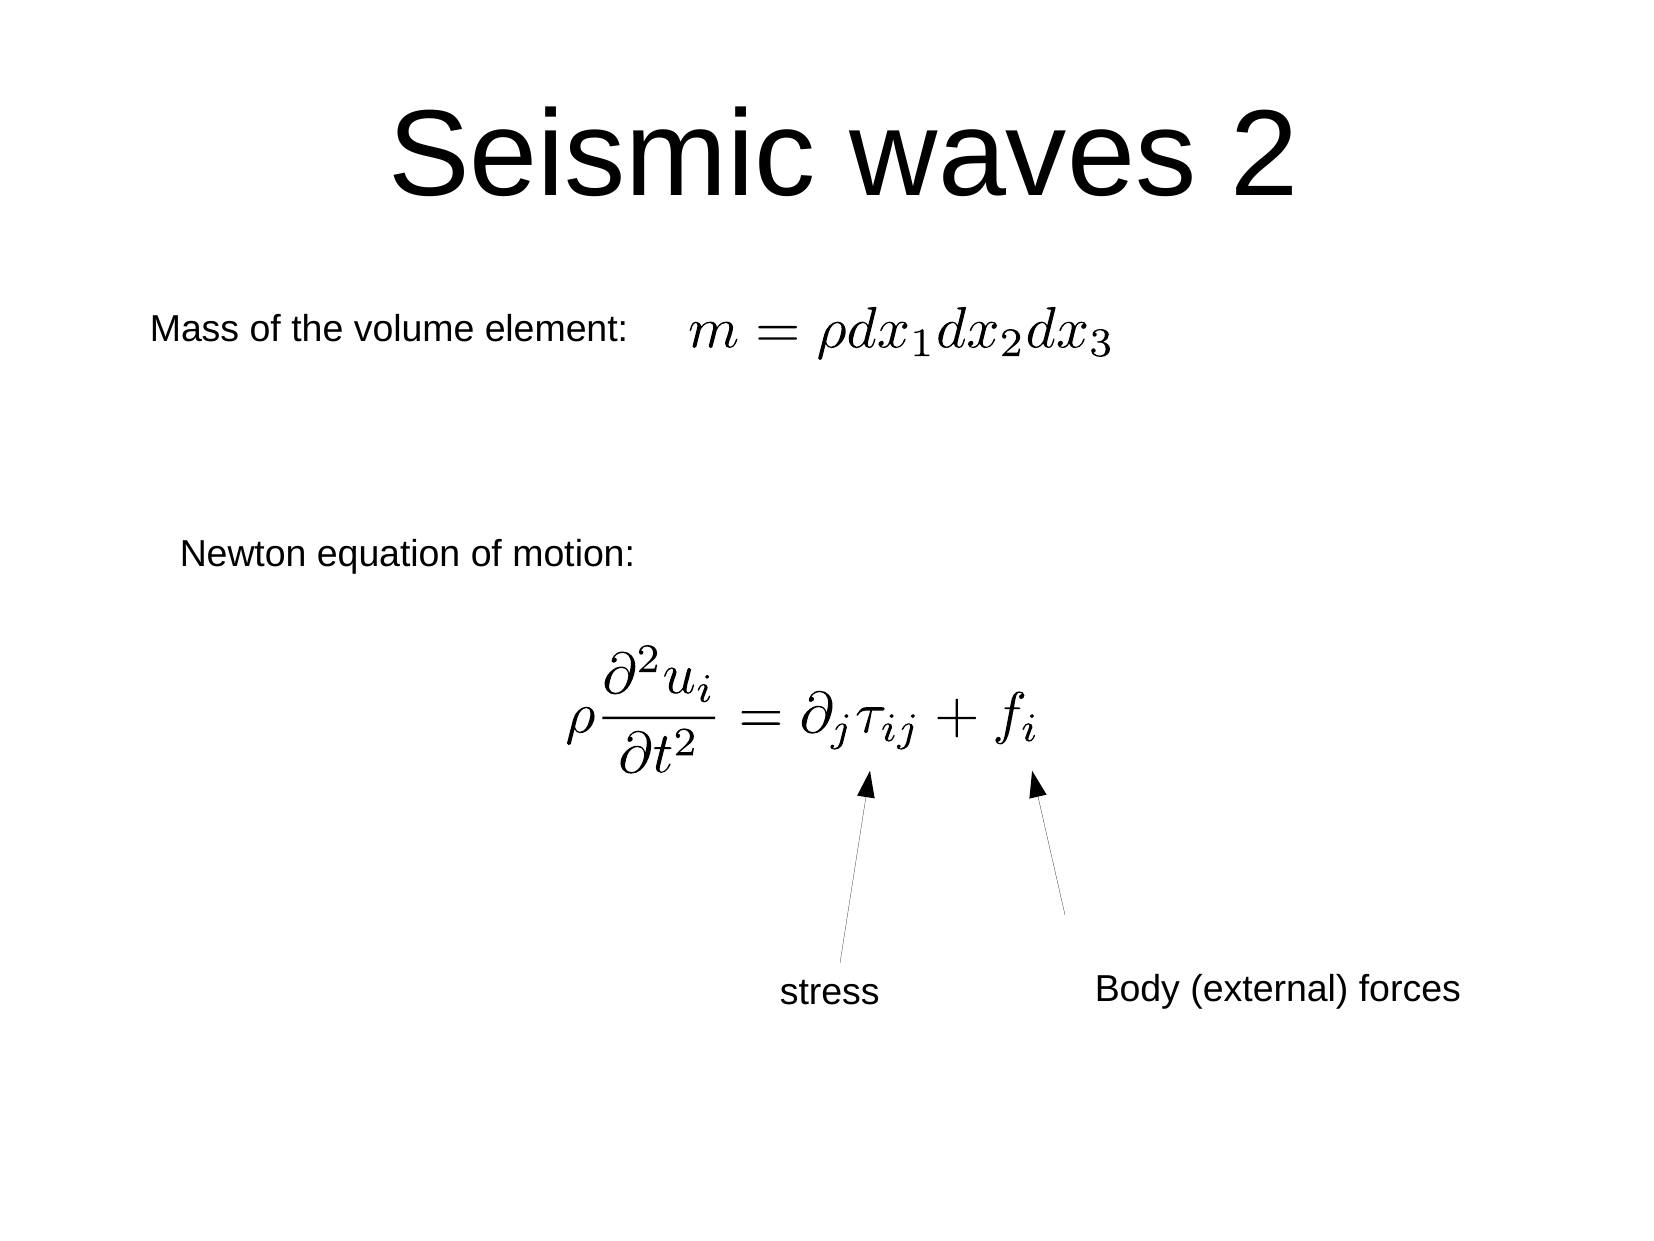

# Seismic waves 2
Mass of the volume element:
Newton equation of motion:
Body (external) forces
stress